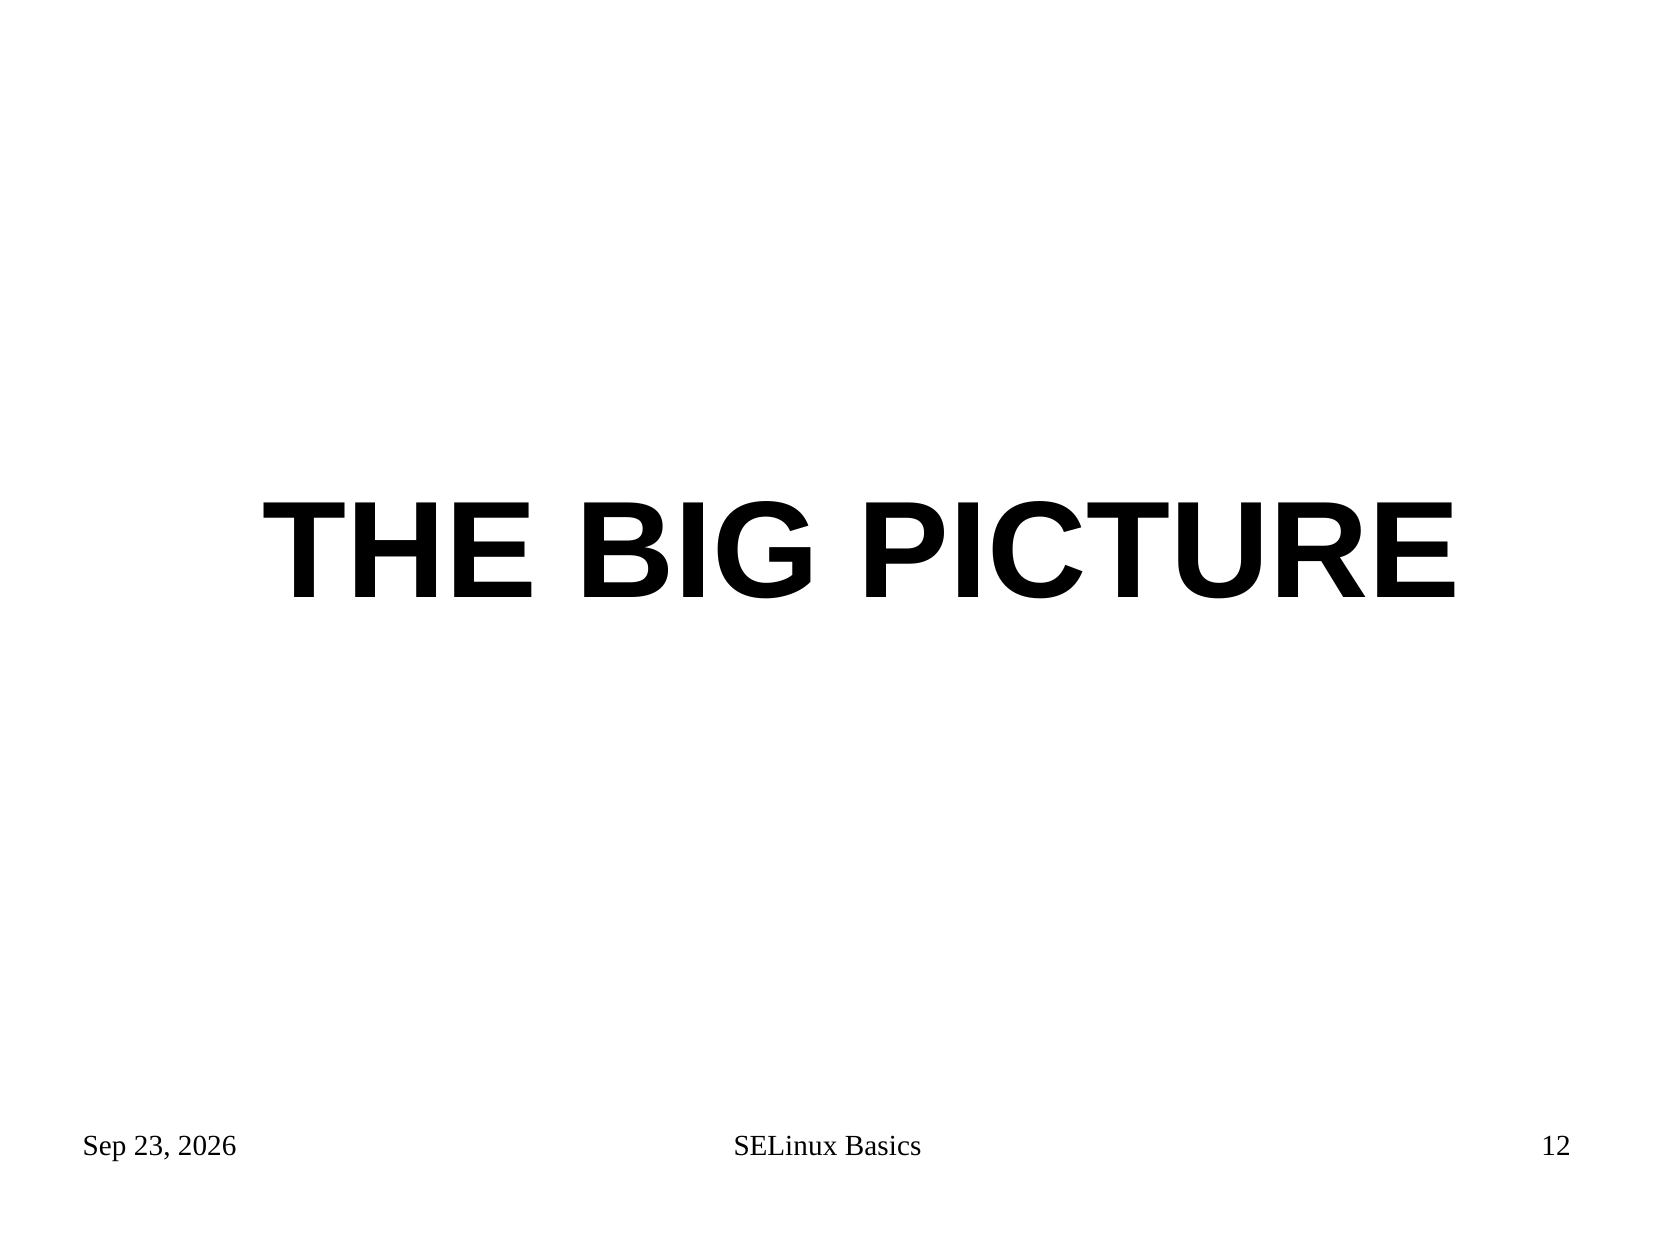

# THE BIG PICTURE
SELinux Basics
12